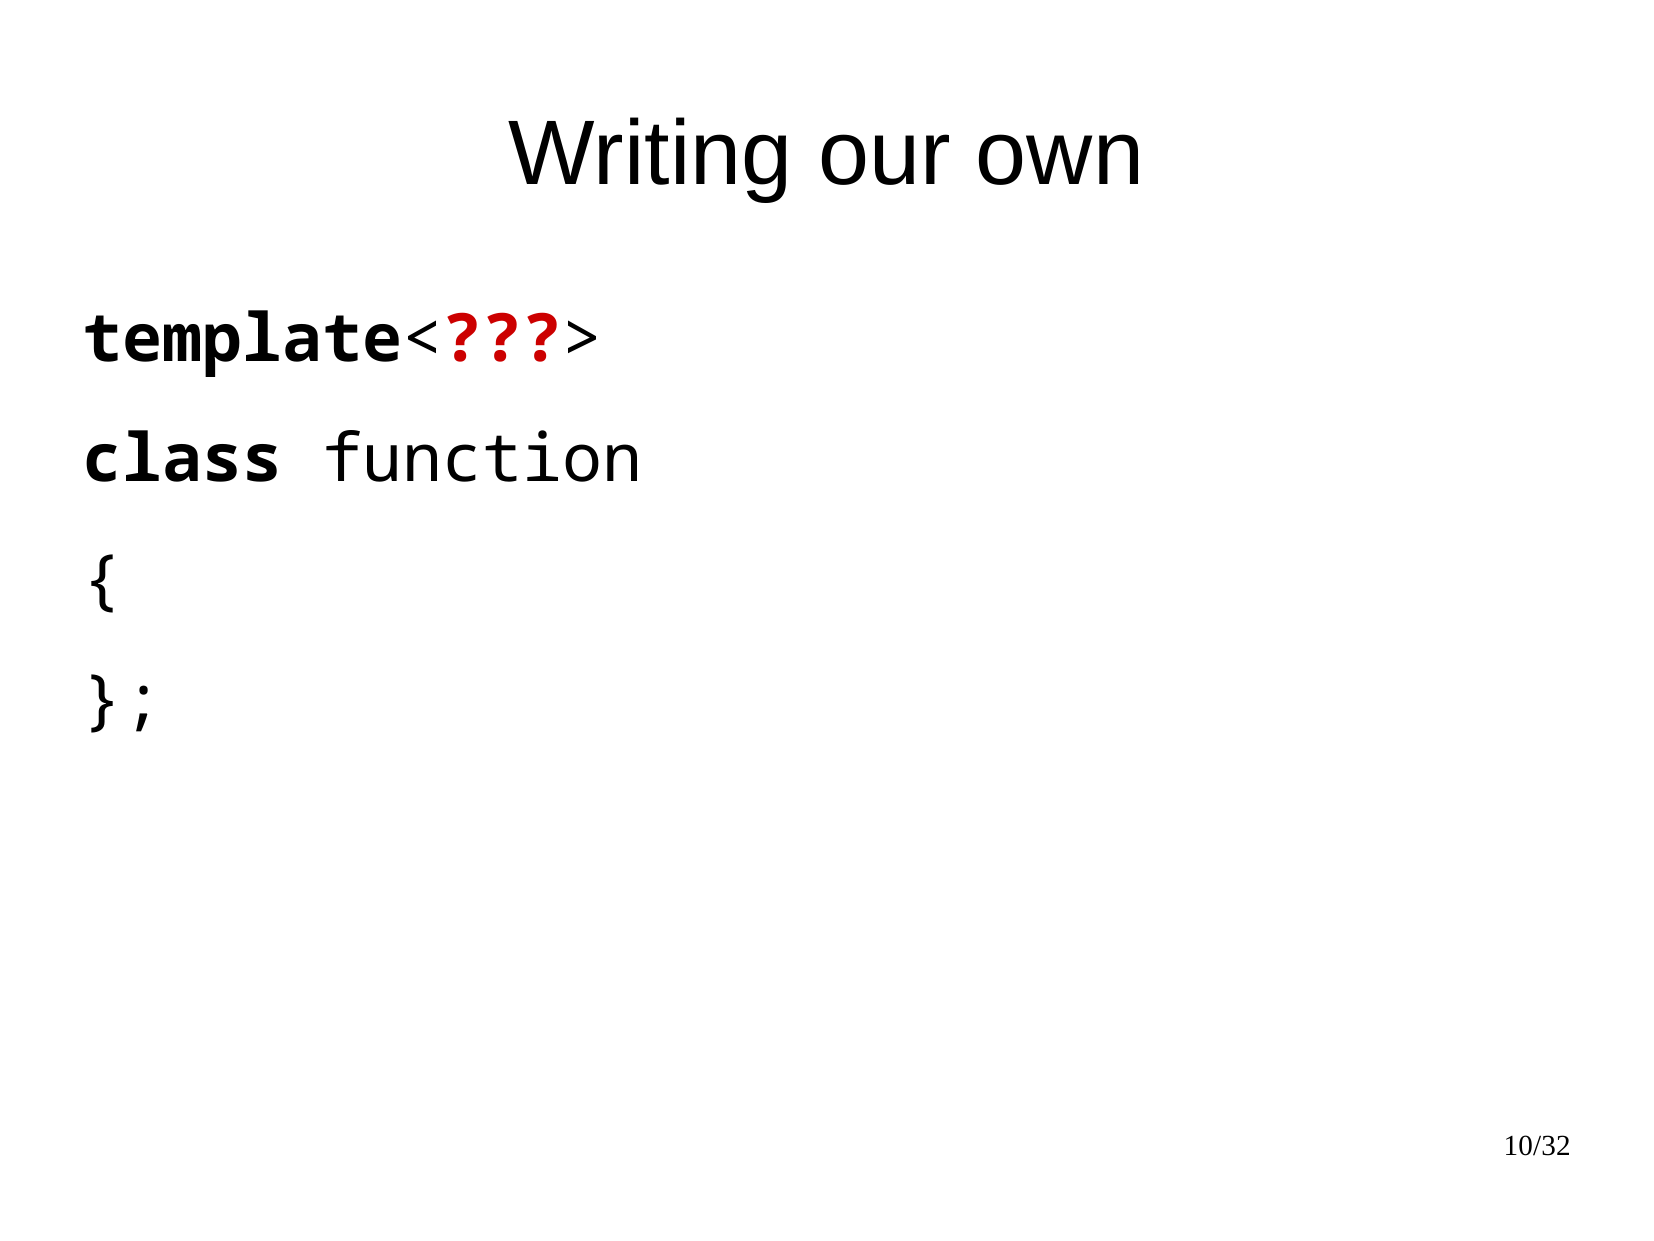

# Writing our own
template<???>
class function
{
};
10